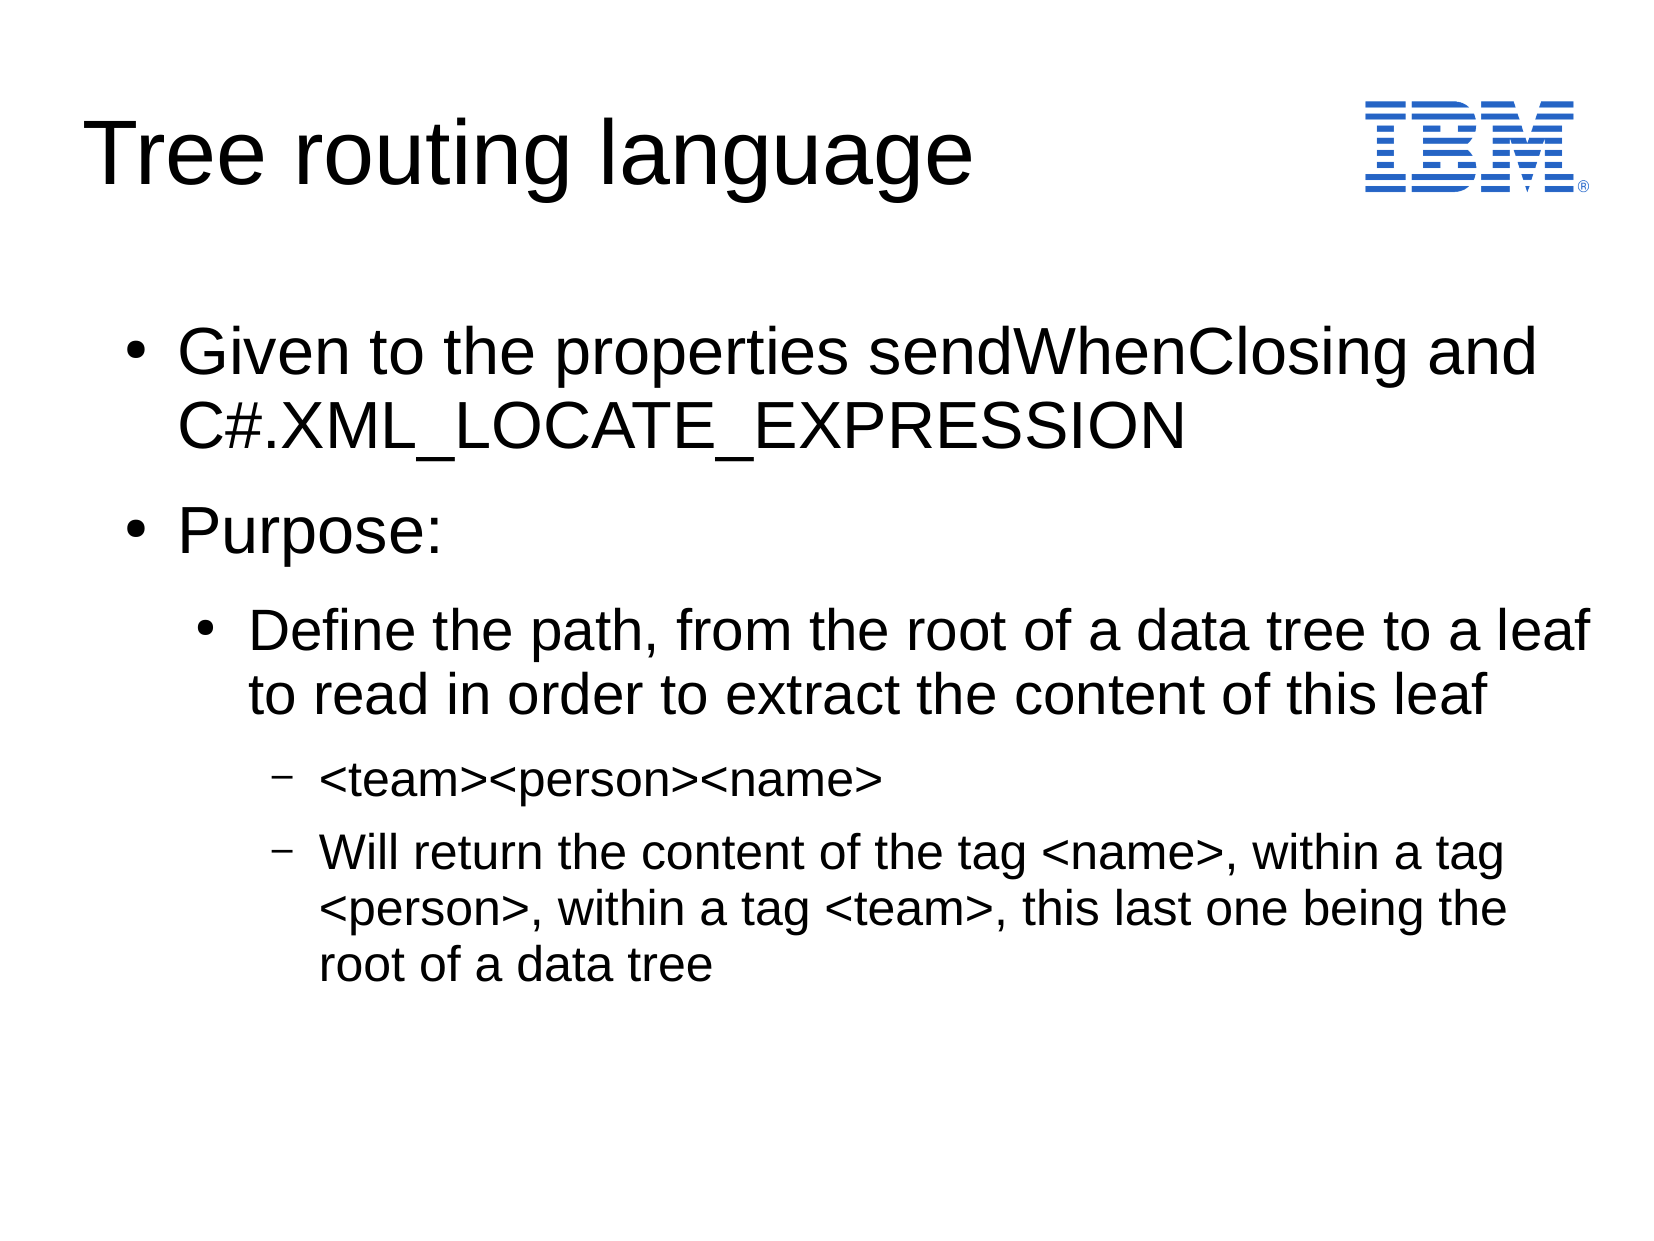

# Tree routing language
Given to the properties sendWhenClosing and C#.XML_LOCATE_EXPRESSION
Purpose:
Define the path, from the root of a data tree to a leaf to read in order to extract the content of this leaf
<team><person><name>
Will return the content of the tag <name>, within a tag <person>, within a tag <team>, this last one being the root of a data tree